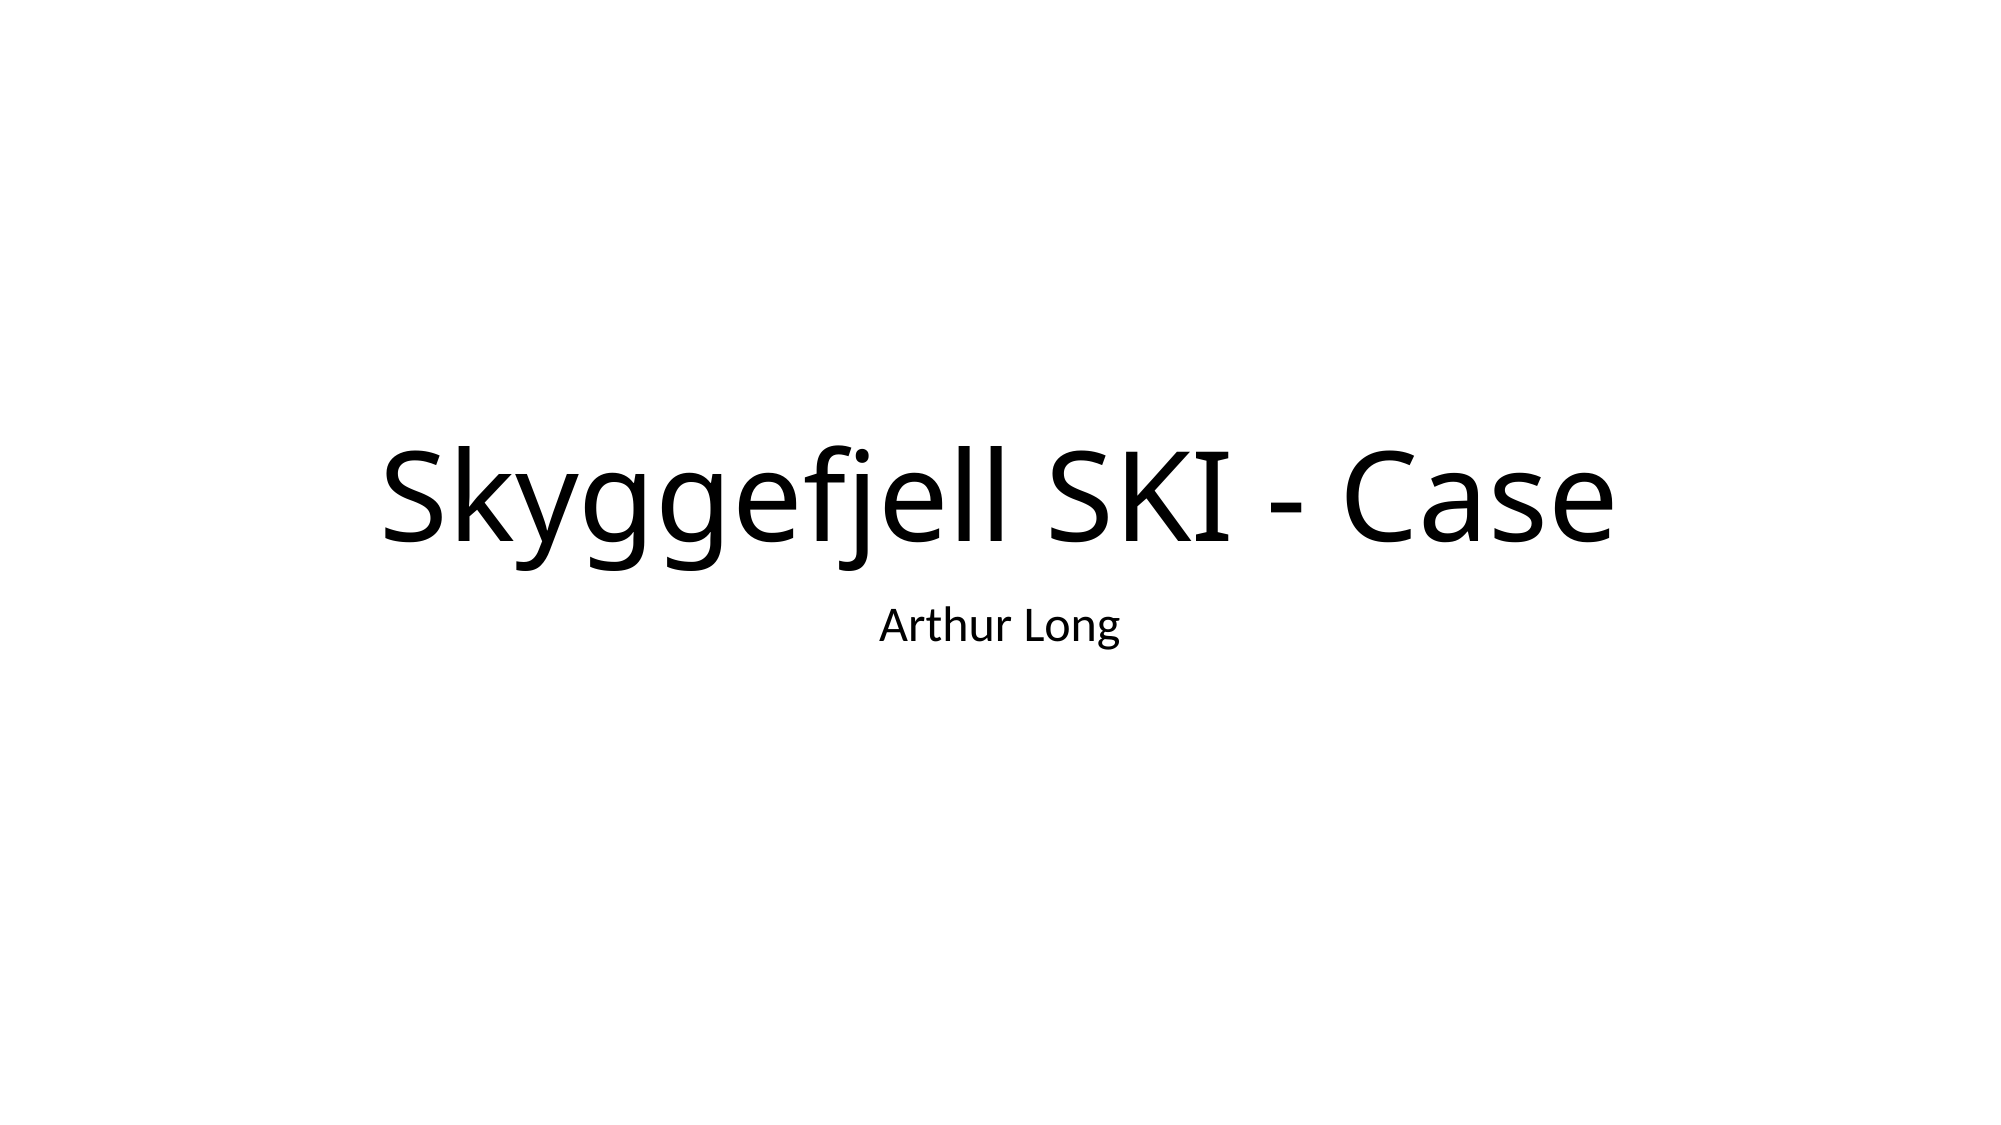

# Skyggefjell SKI - Case
Arthur Long